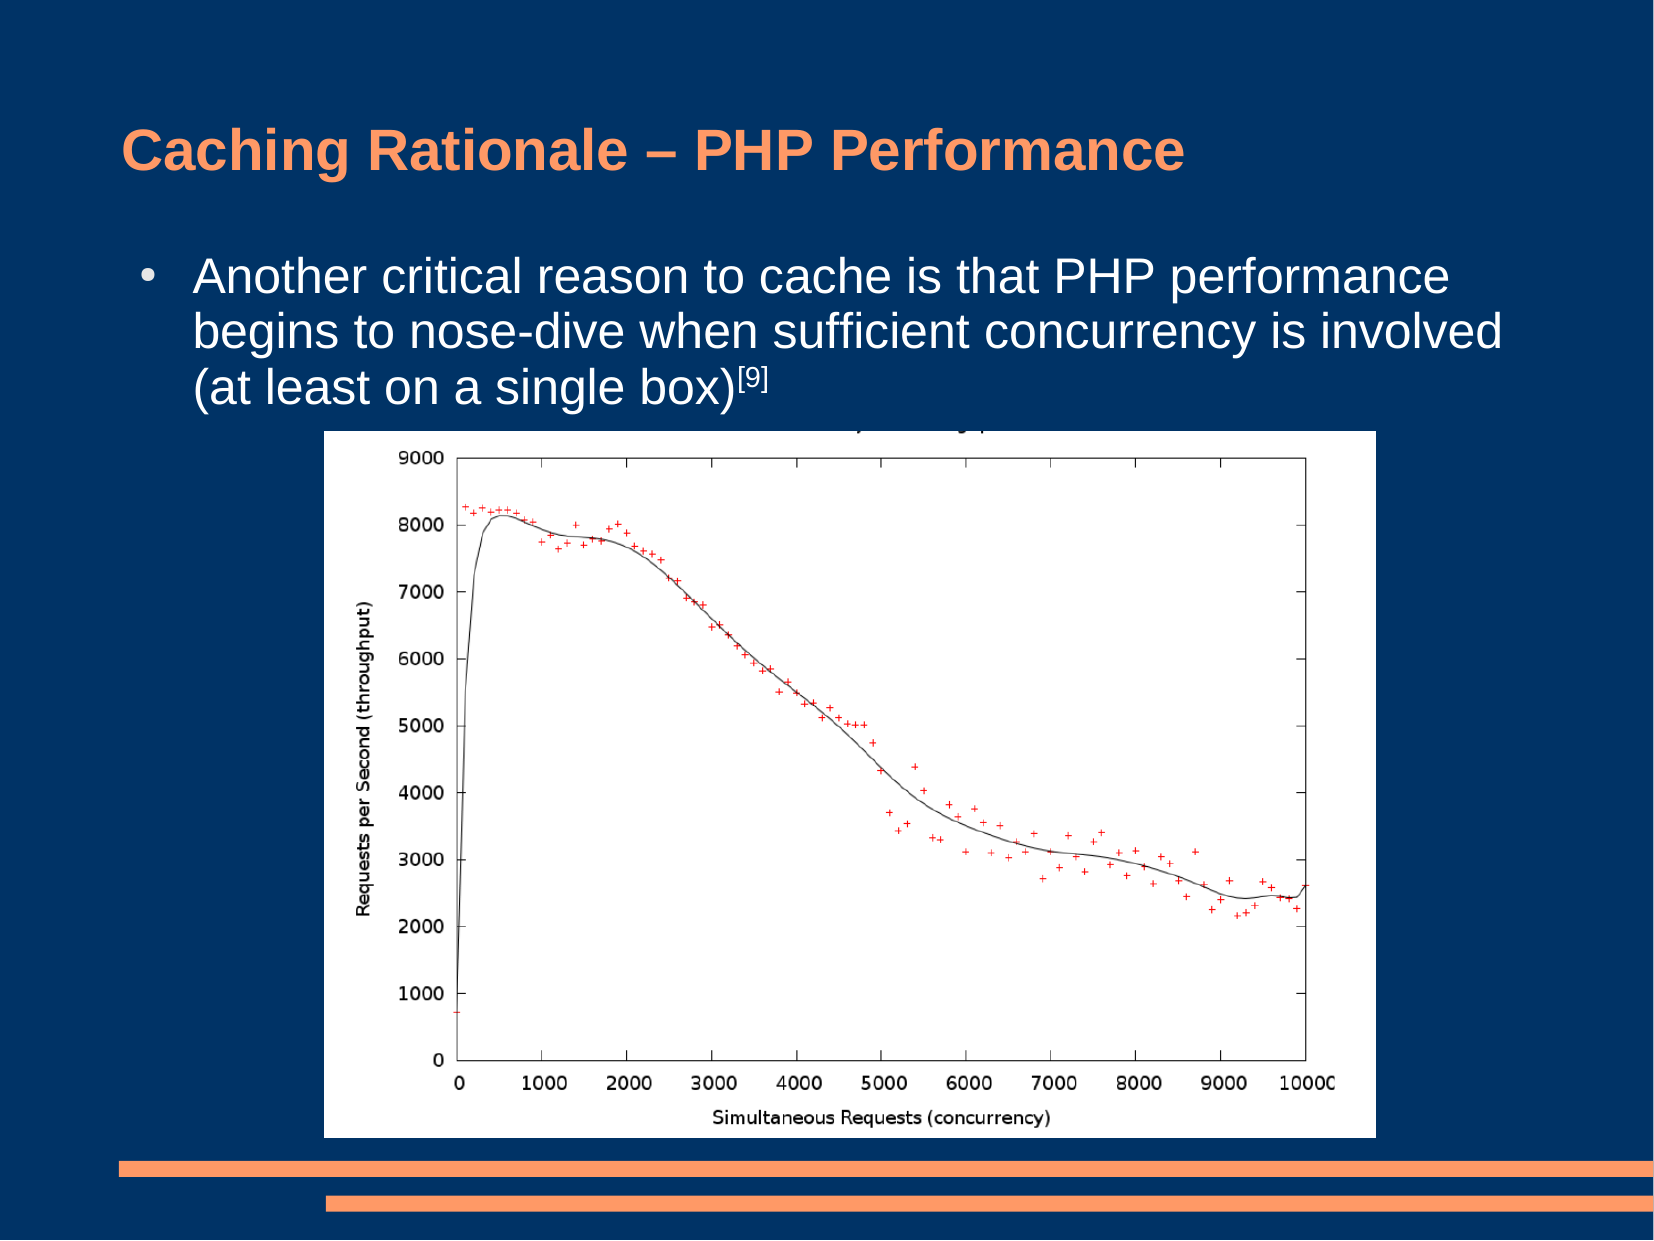

# Caching Rationale – PHP Performance
Another critical reason to cache is that PHP performance begins to nose-dive when sufficient concurrency is involved (at least on a single box)[9]